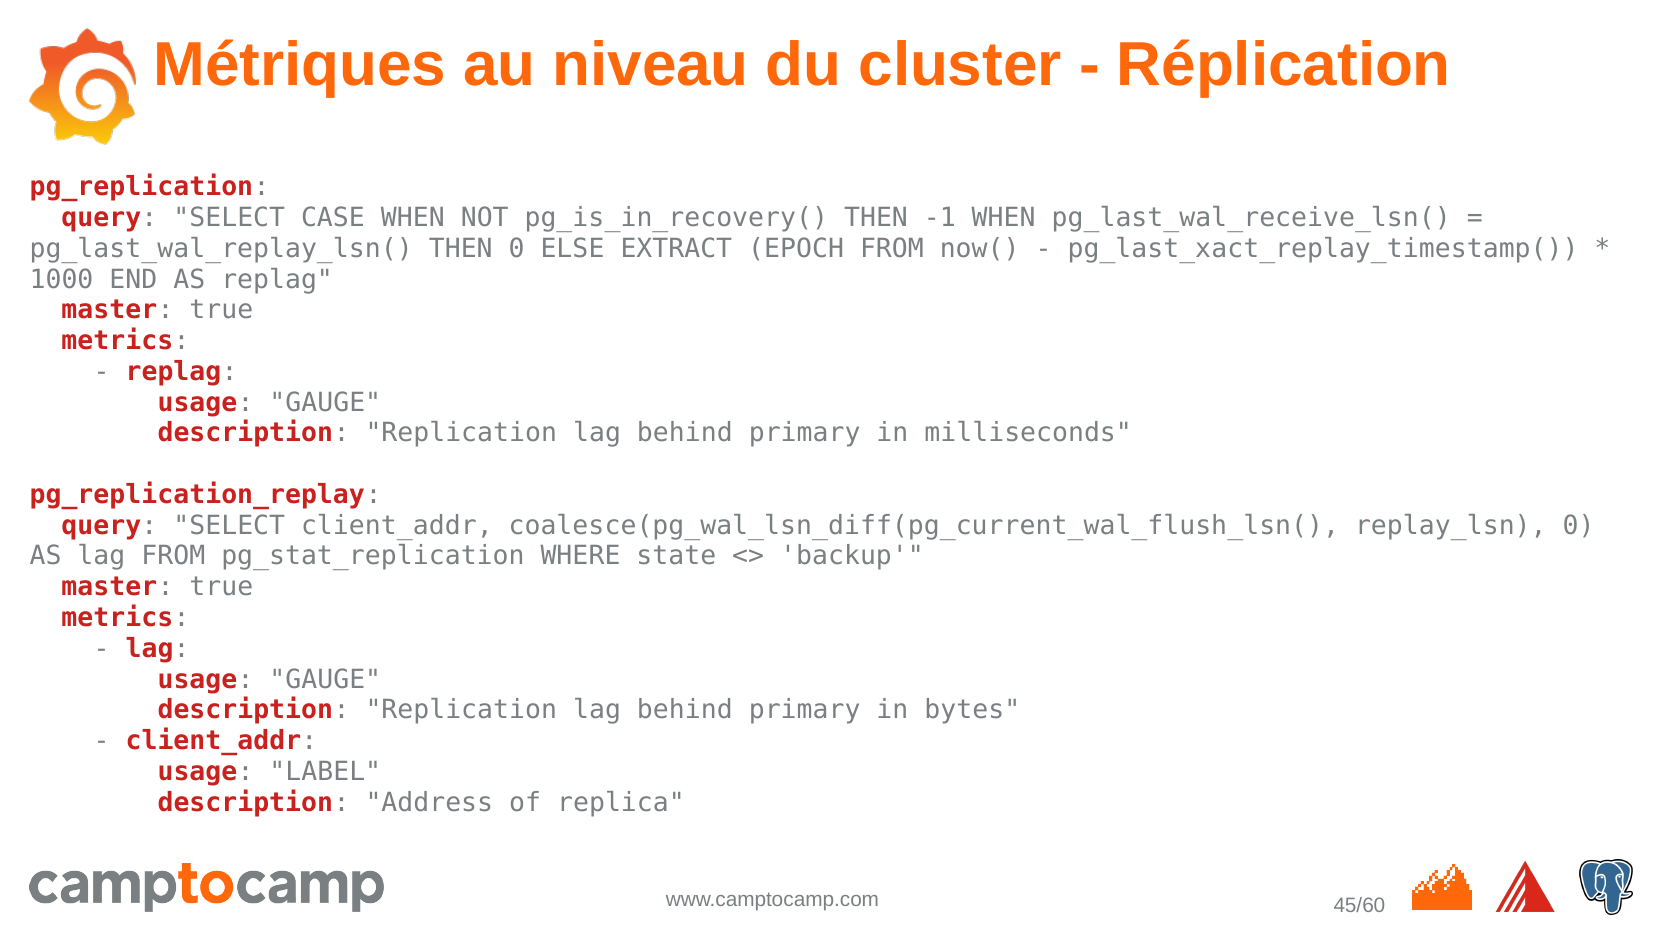

# Métriques au niveau du cluster - Réplication
pg_replication:
 query: "SELECT CASE WHEN NOT pg_is_in_recovery() THEN -1 WHEN pg_last_wal_receive_lsn() = pg_last_wal_replay_lsn() THEN 0 ELSE EXTRACT (EPOCH FROM now() - pg_last_xact_replay_timestamp()) * 1000 END AS replag"
 master: true
 metrics:
 - replag:
 usage: "GAUGE"
 description: "Replication lag behind primary in milliseconds"
pg_replication_replay:
 query: "SELECT client_addr, coalesce(pg_wal_lsn_diff(pg_current_wal_flush_lsn(), replay_lsn), 0) AS lag FROM pg_stat_replication WHERE state <> 'backup'"
 master: true
 metrics:
 - lag:
 usage: "GAUGE"
 description: "Replication lag behind primary in bytes"
 - client_addr:
 usage: "LABEL"
 description: "Address of replica"